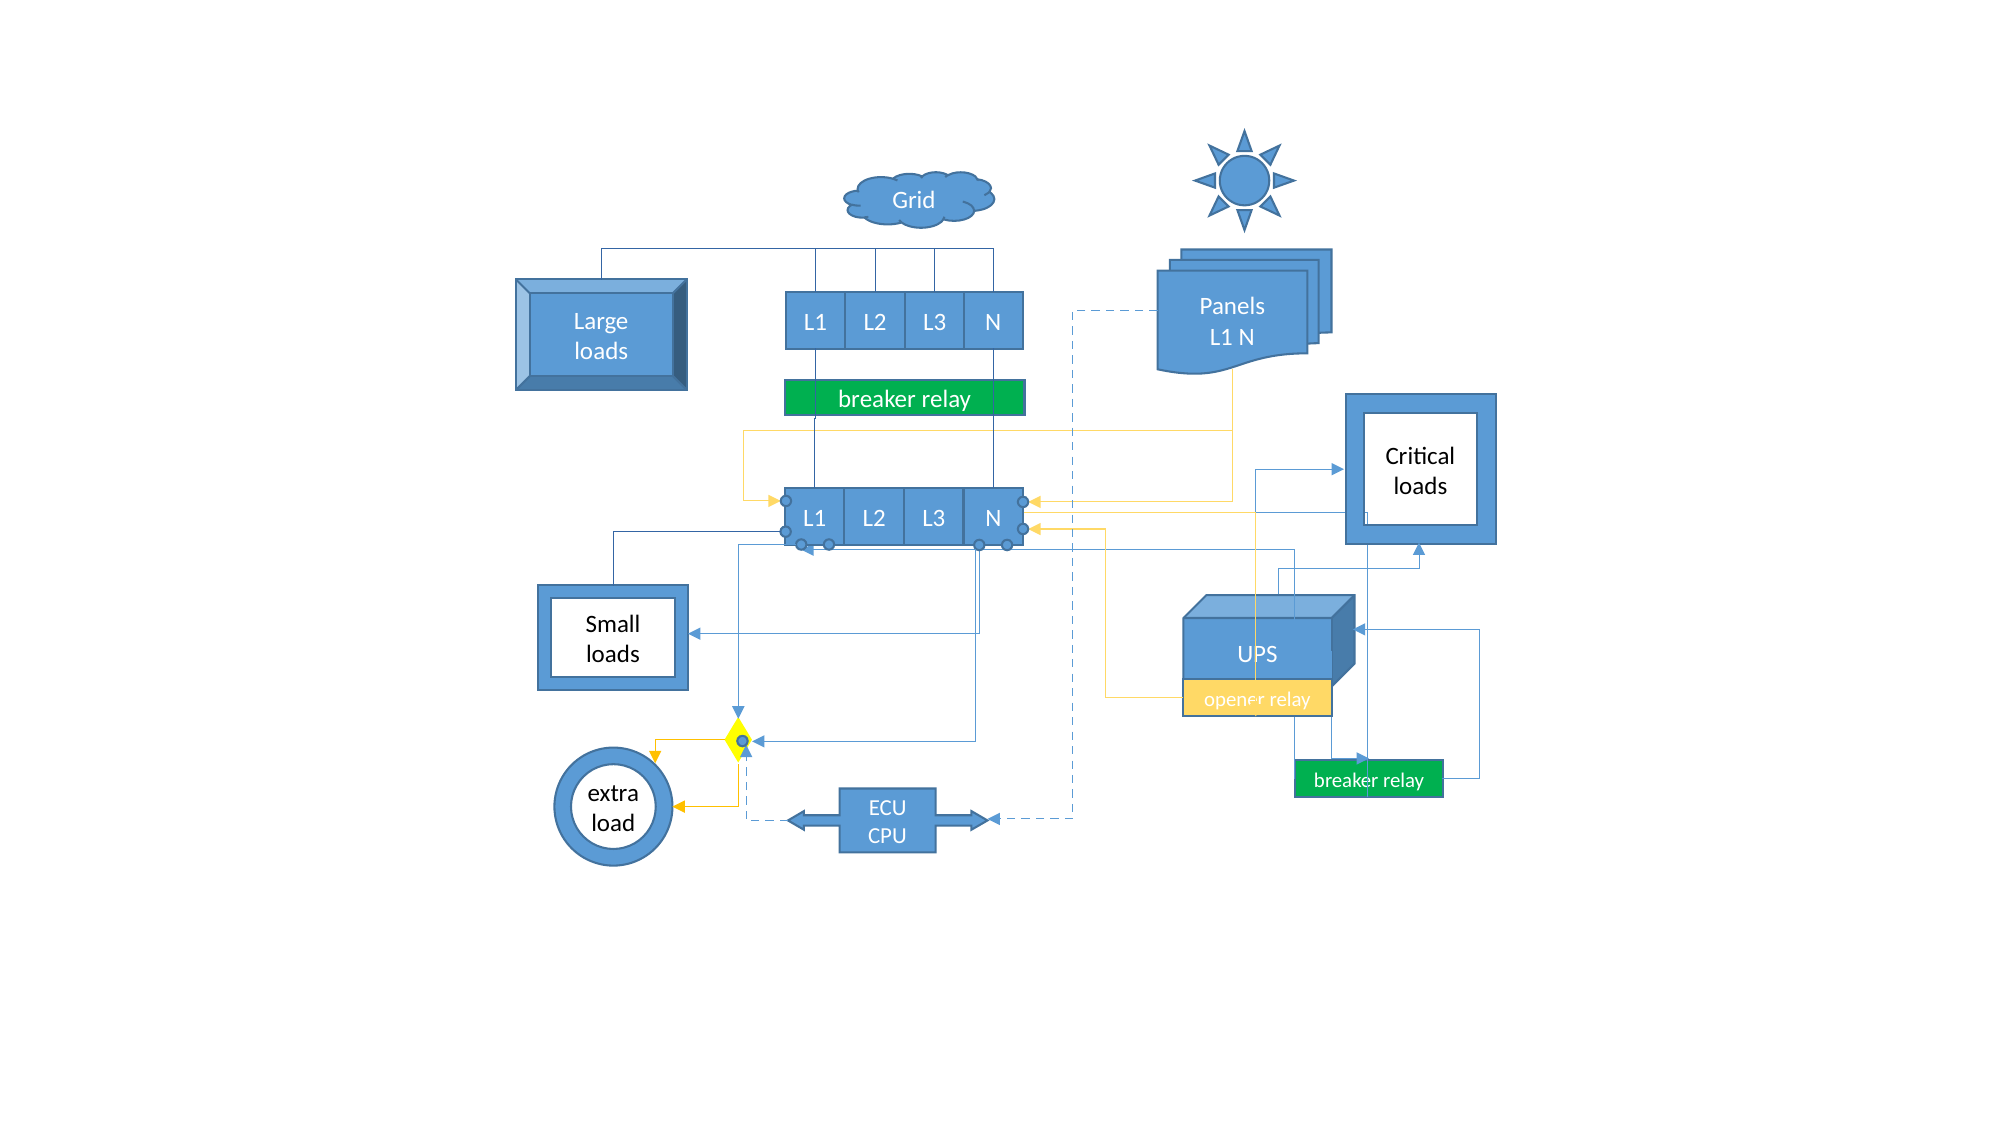

Grid
Panels
L1 N
Large loads
L1
L2
L3
N
breaker relay
Critical loads
L1
L2
L3
N
Small loads
UPS
opener relay
extra load
breaker relay
ECU
CPU